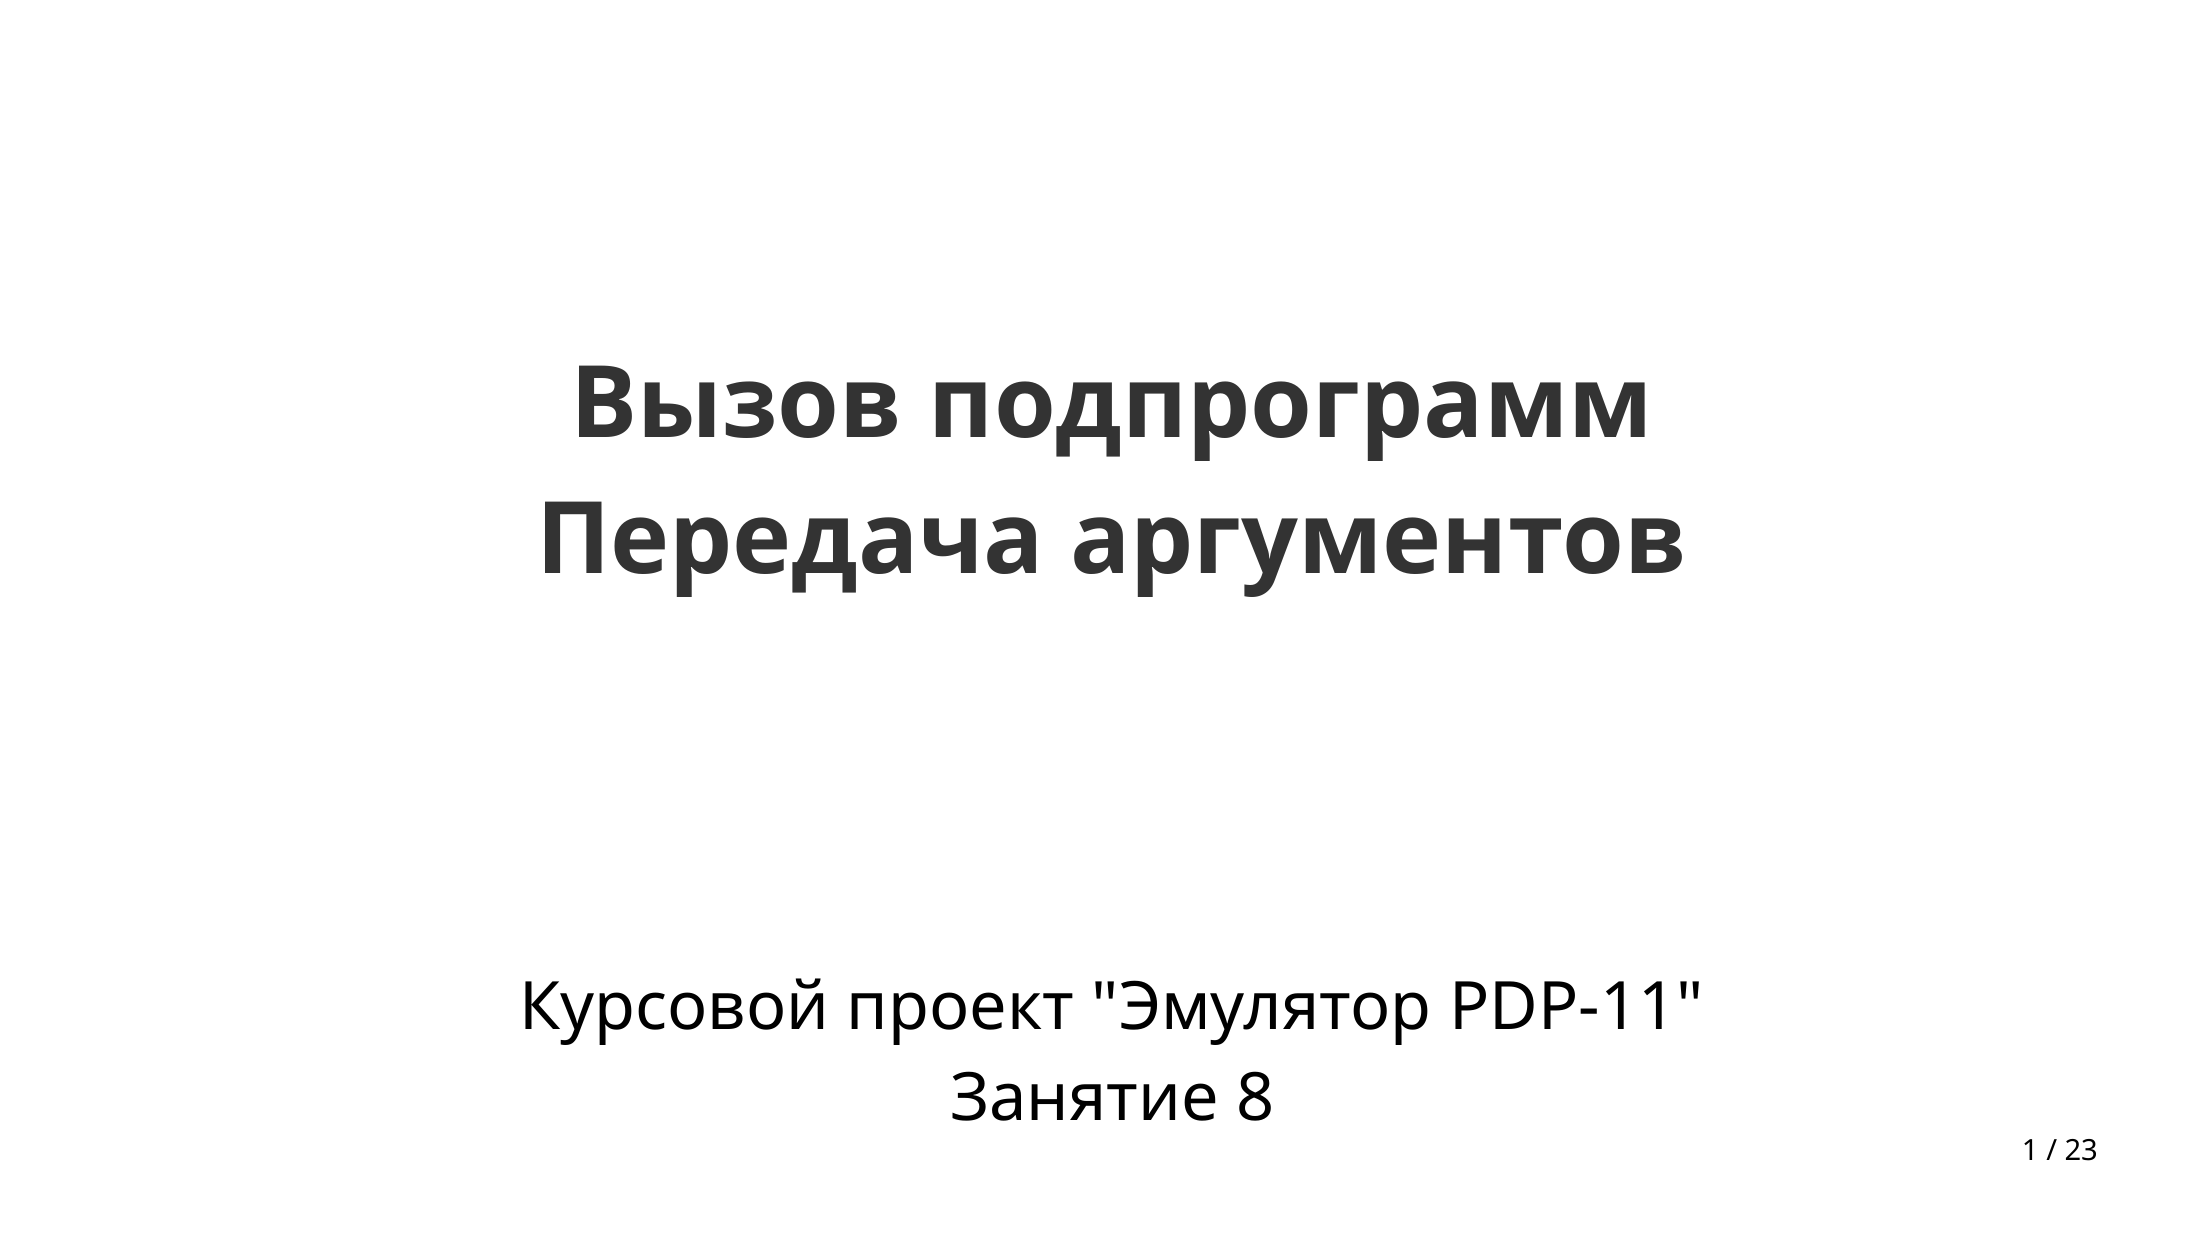

# Вызов подпрограмм Передача аргументов
Курсовой проект "Эмулятор PDP-11"
Занятие 8
1